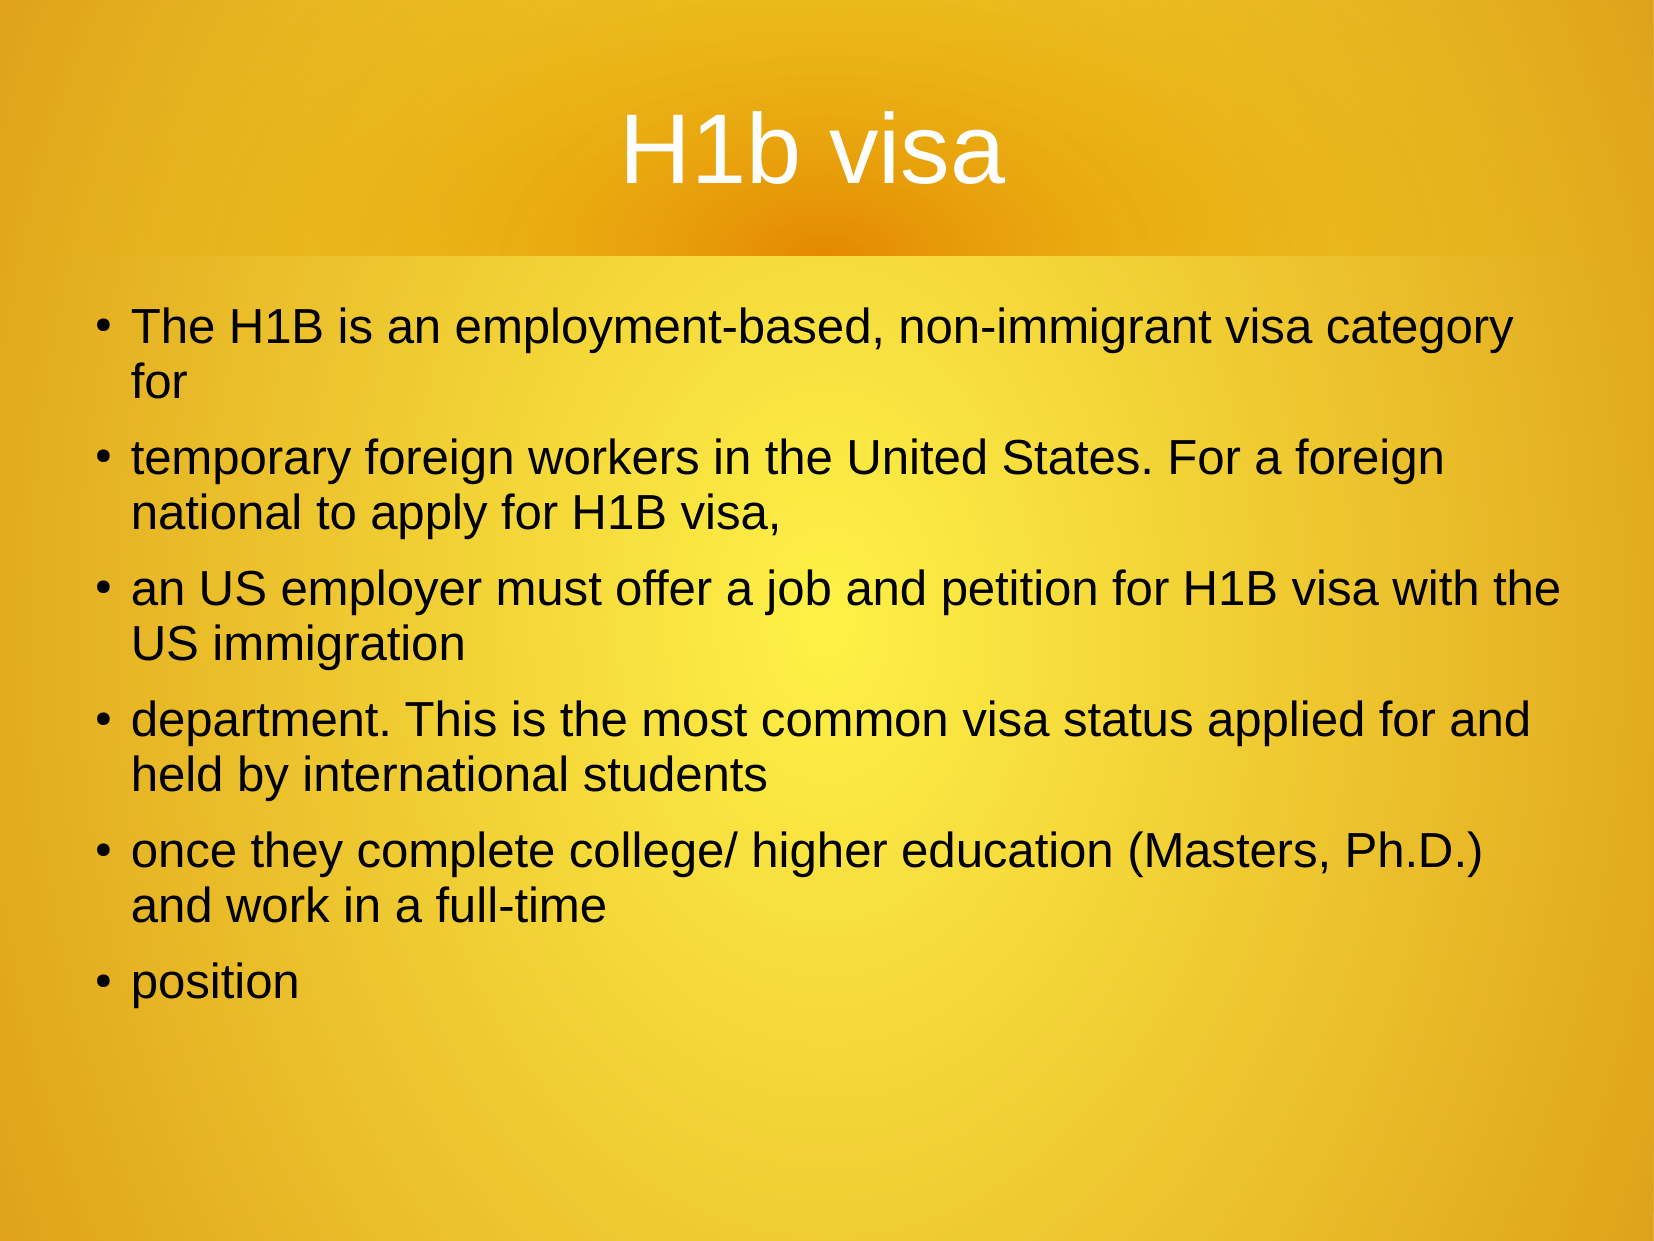

# H1b visa
The H1B is an employment-based, non-immigrant visa category for
temporary foreign workers in the United States. For a foreign national to apply for H1B visa,
an US employer must offer a job and petition for H1B visa with the US immigration
department. This is the most common visa status applied for and held by international students
once they complete college/ higher education (Masters, Ph.D.) and work in a full-time
position